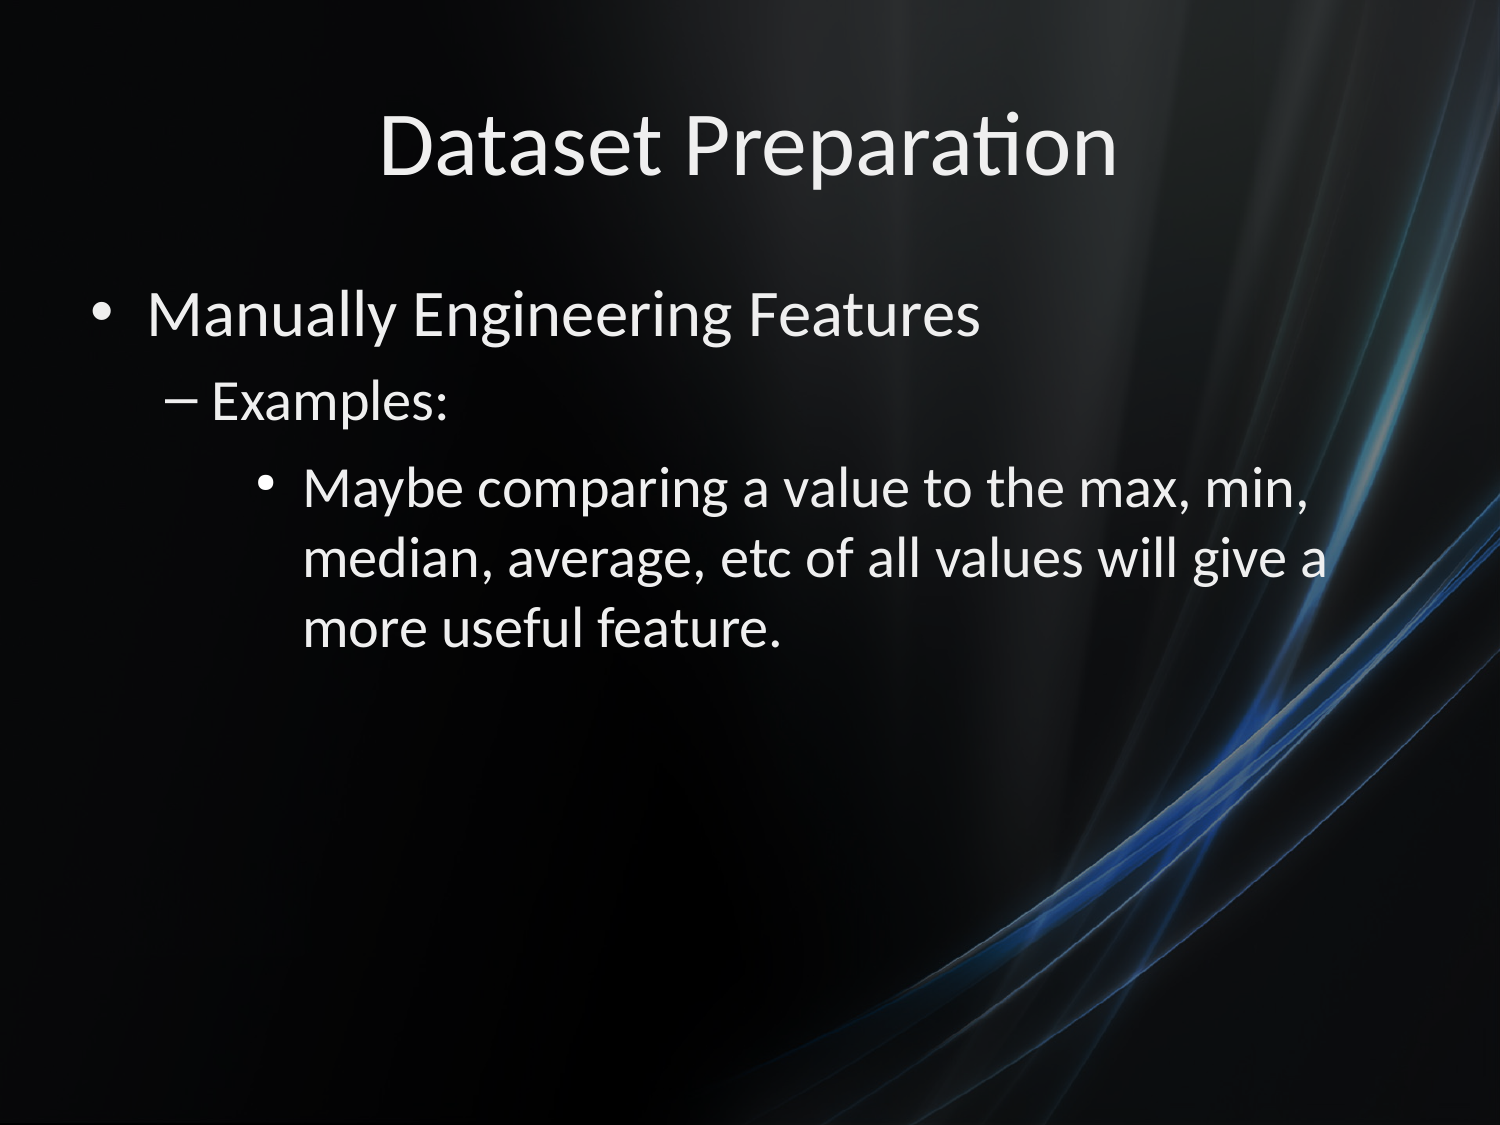

# Dataset Preparation
Manually Engineering Features
Examples:
Maybe comparing a value to the max, min, median, average, etc of all values will give a more useful feature.